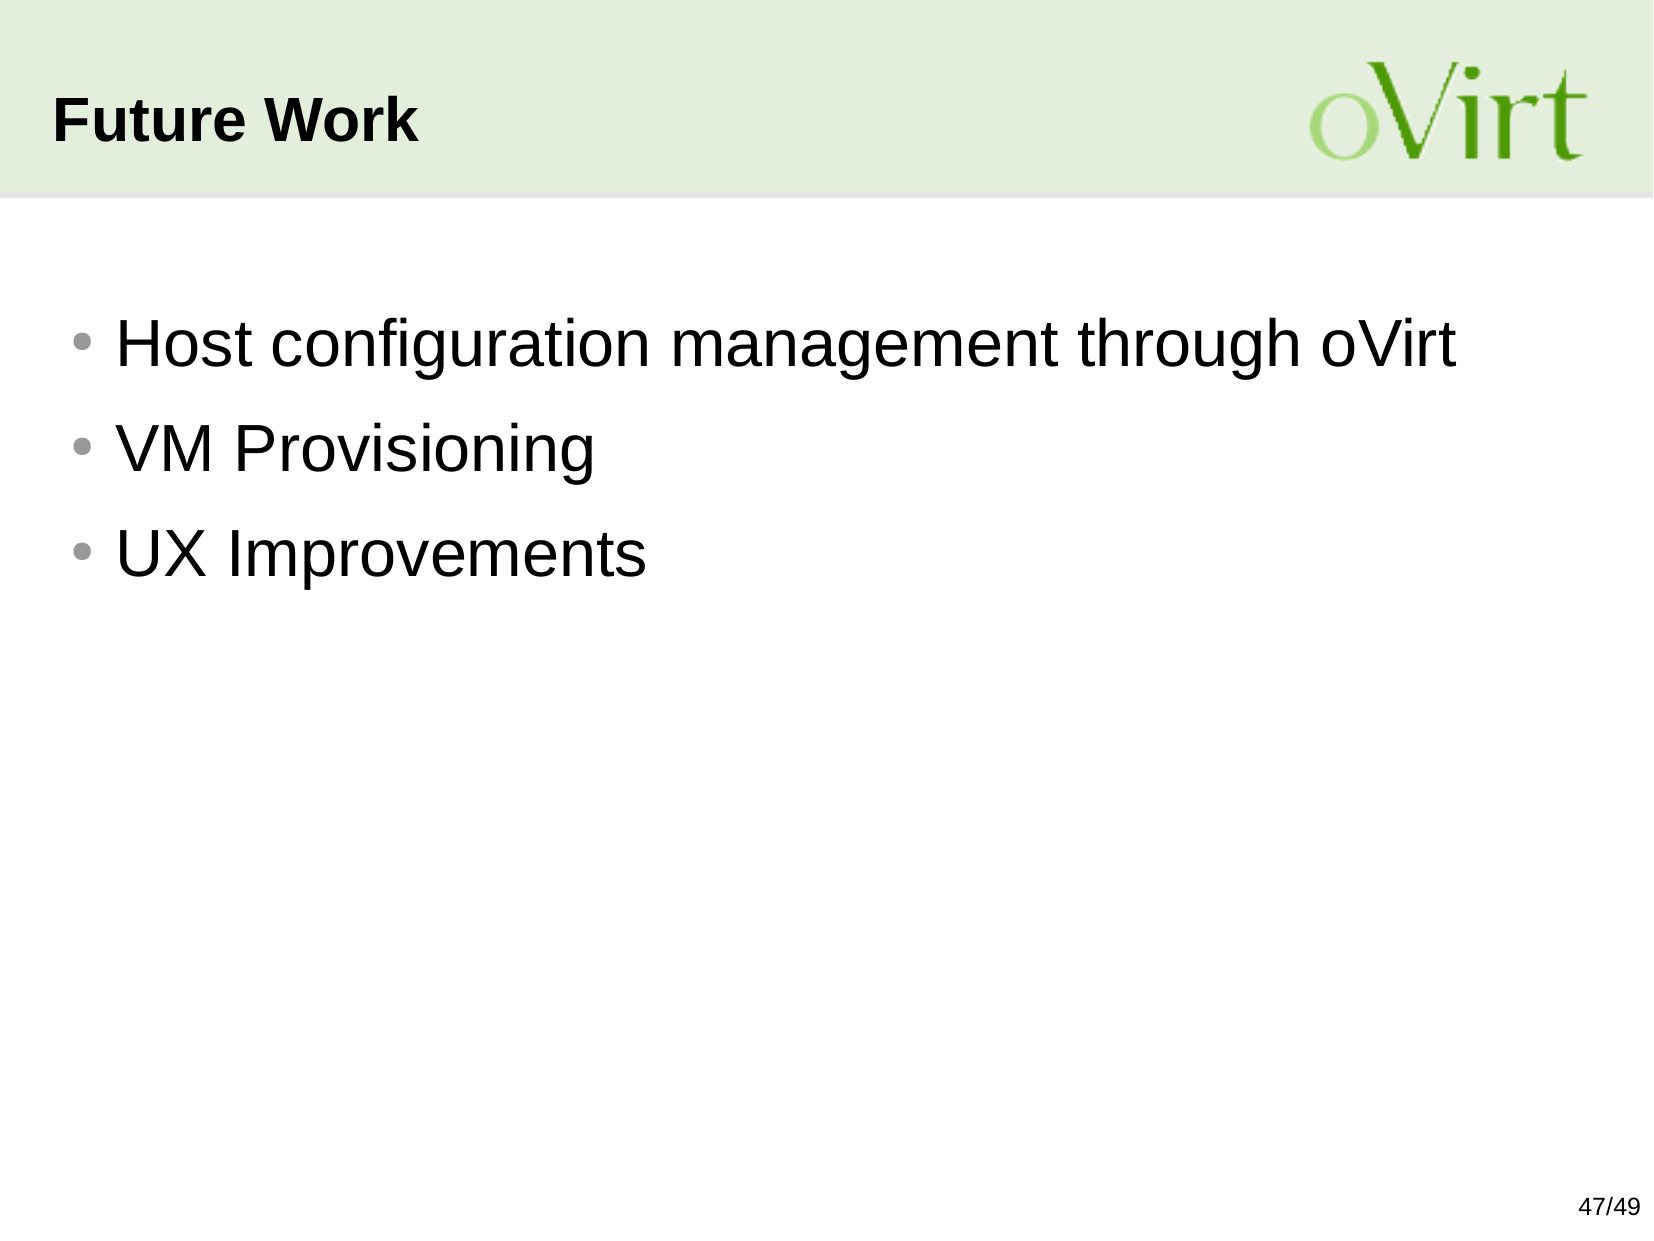

# Future Work
Host configuration management through oVirt
VM Provisioning
UX Improvements